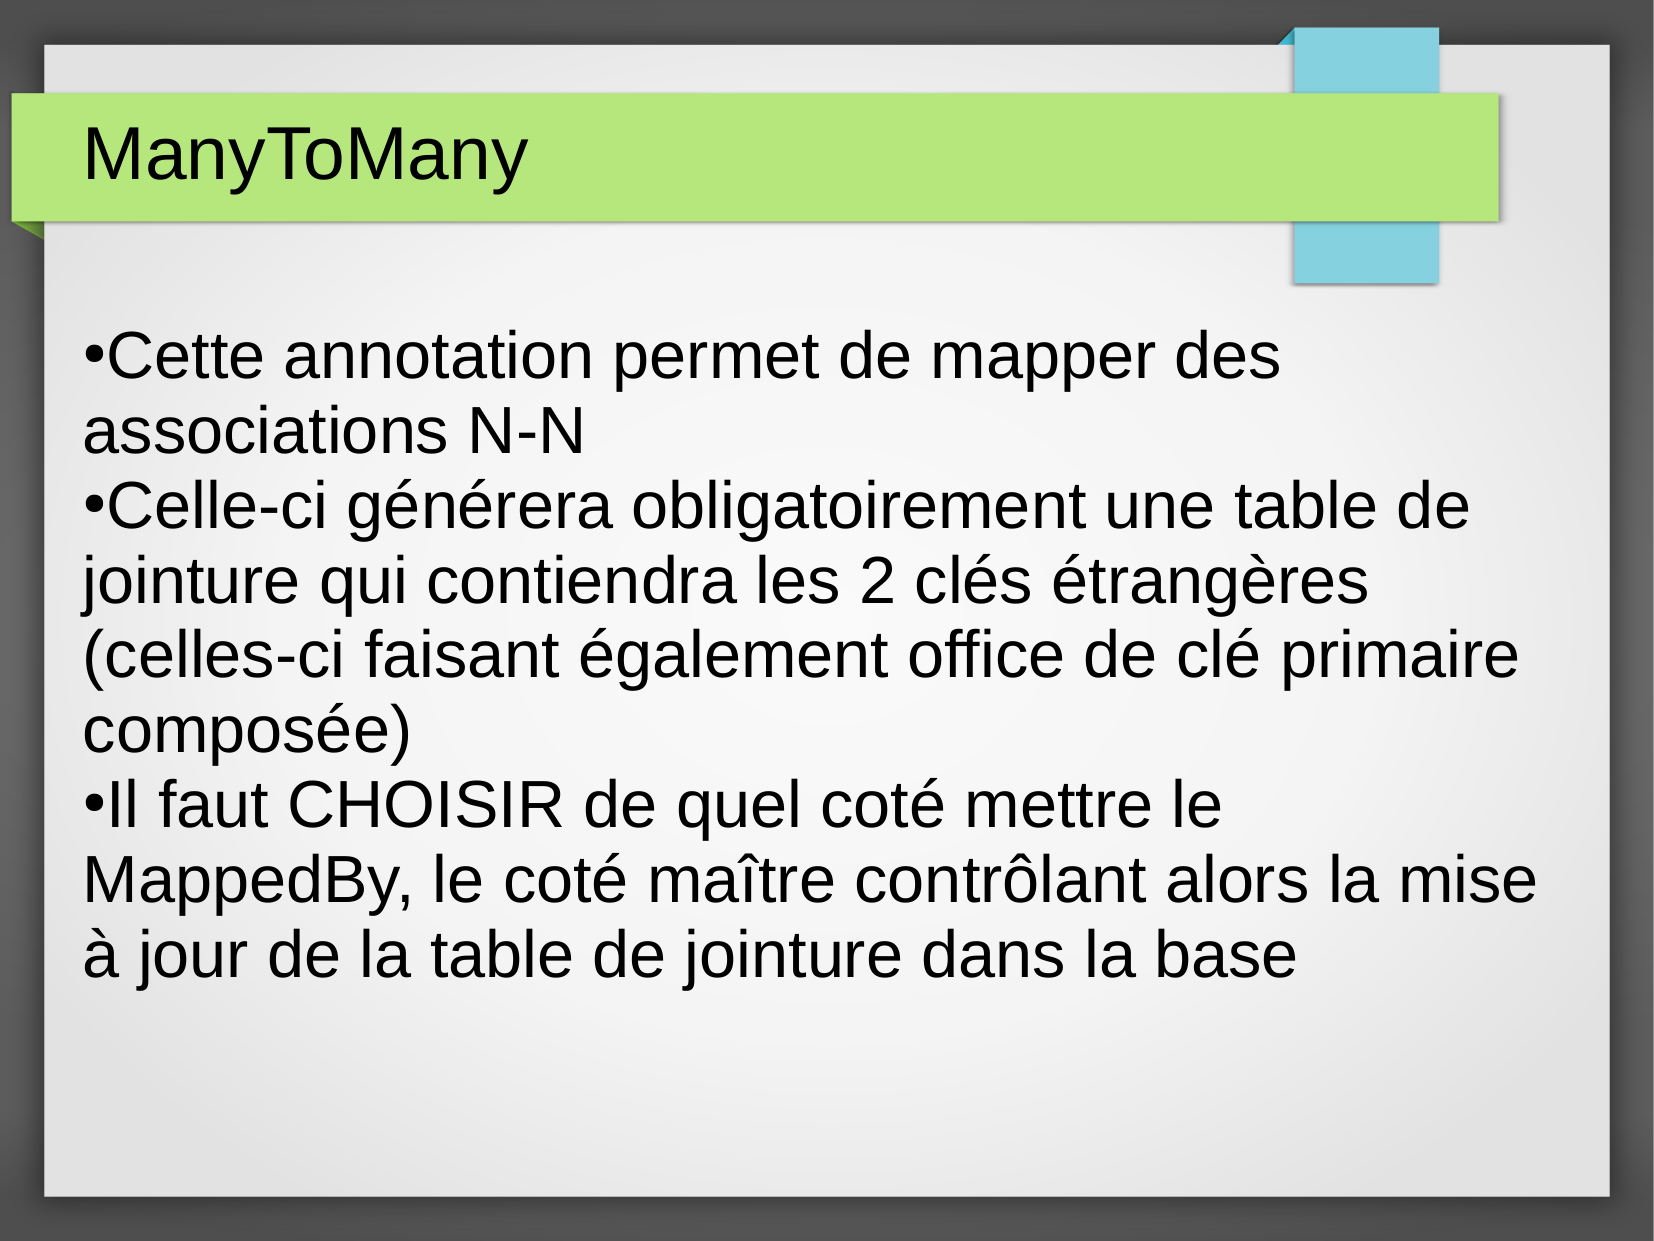

# ManyToMany
Cette annotation permet de mapper des associations N-N
Celle-ci générera obligatoirement une table de jointure qui contiendra les 2 clés étrangères (celles-ci faisant également office de clé primaire composée)
Il faut CHOISIR de quel coté mettre le MappedBy, le coté maître contrôlant alors la mise à jour de la table de jointure dans la base